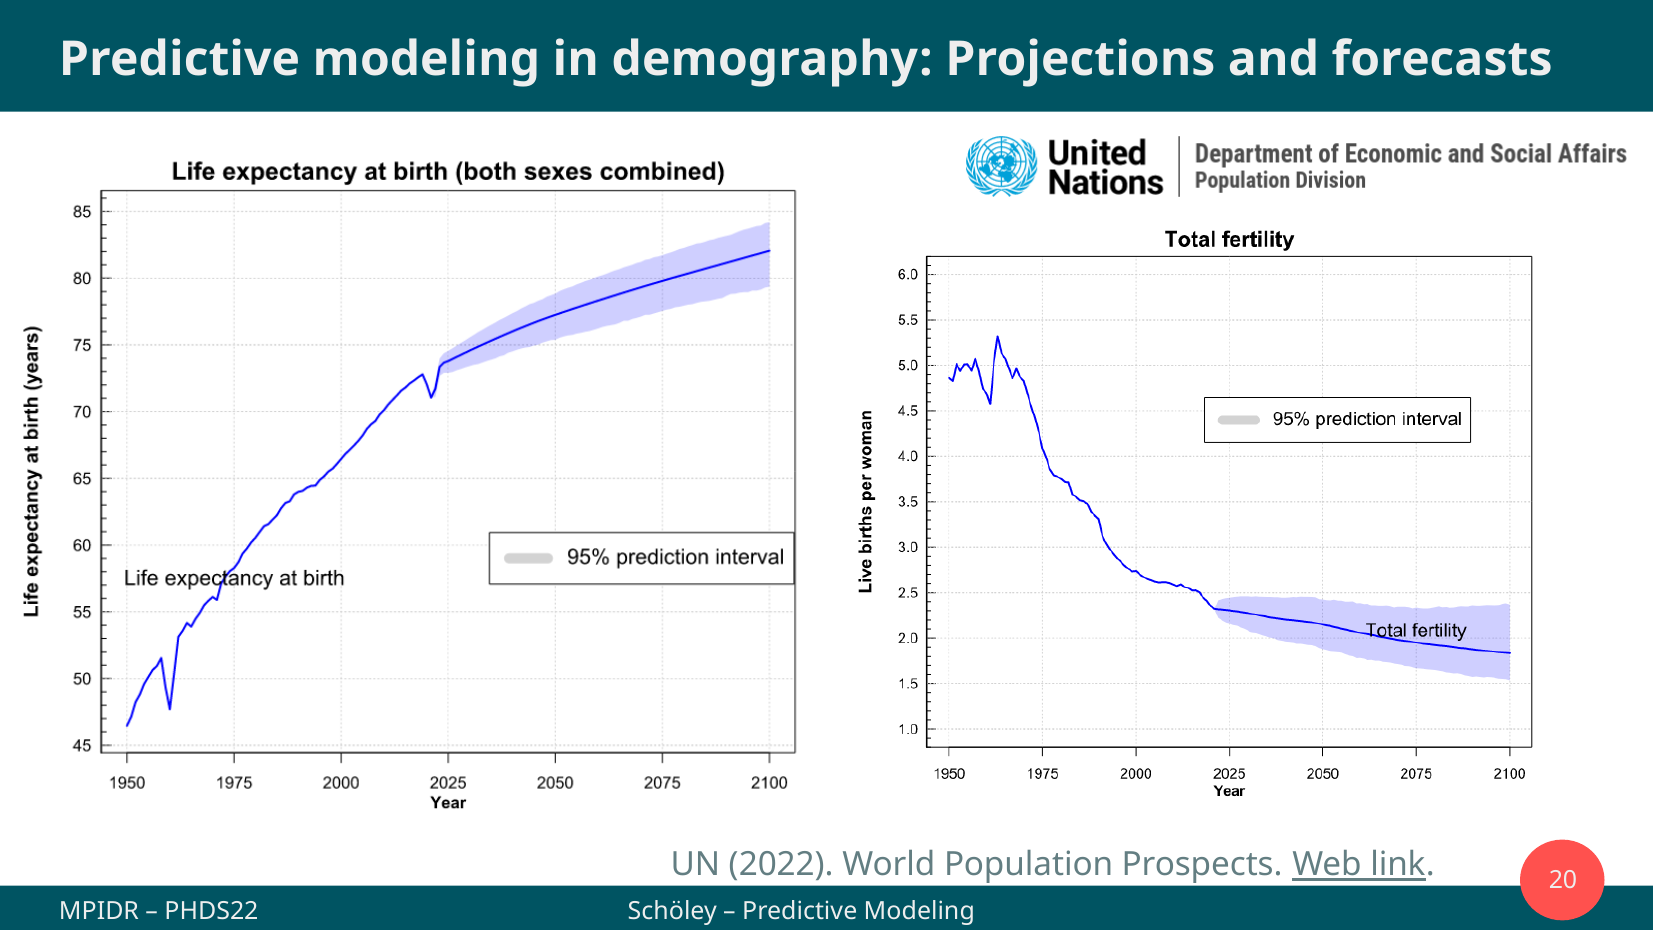

# Predictive modeling in demography: Projections and forecasts
UN (2022). World Population Prospects. Web link.
20
MPIDR – PHDS22
Schöley – Predictive Modeling